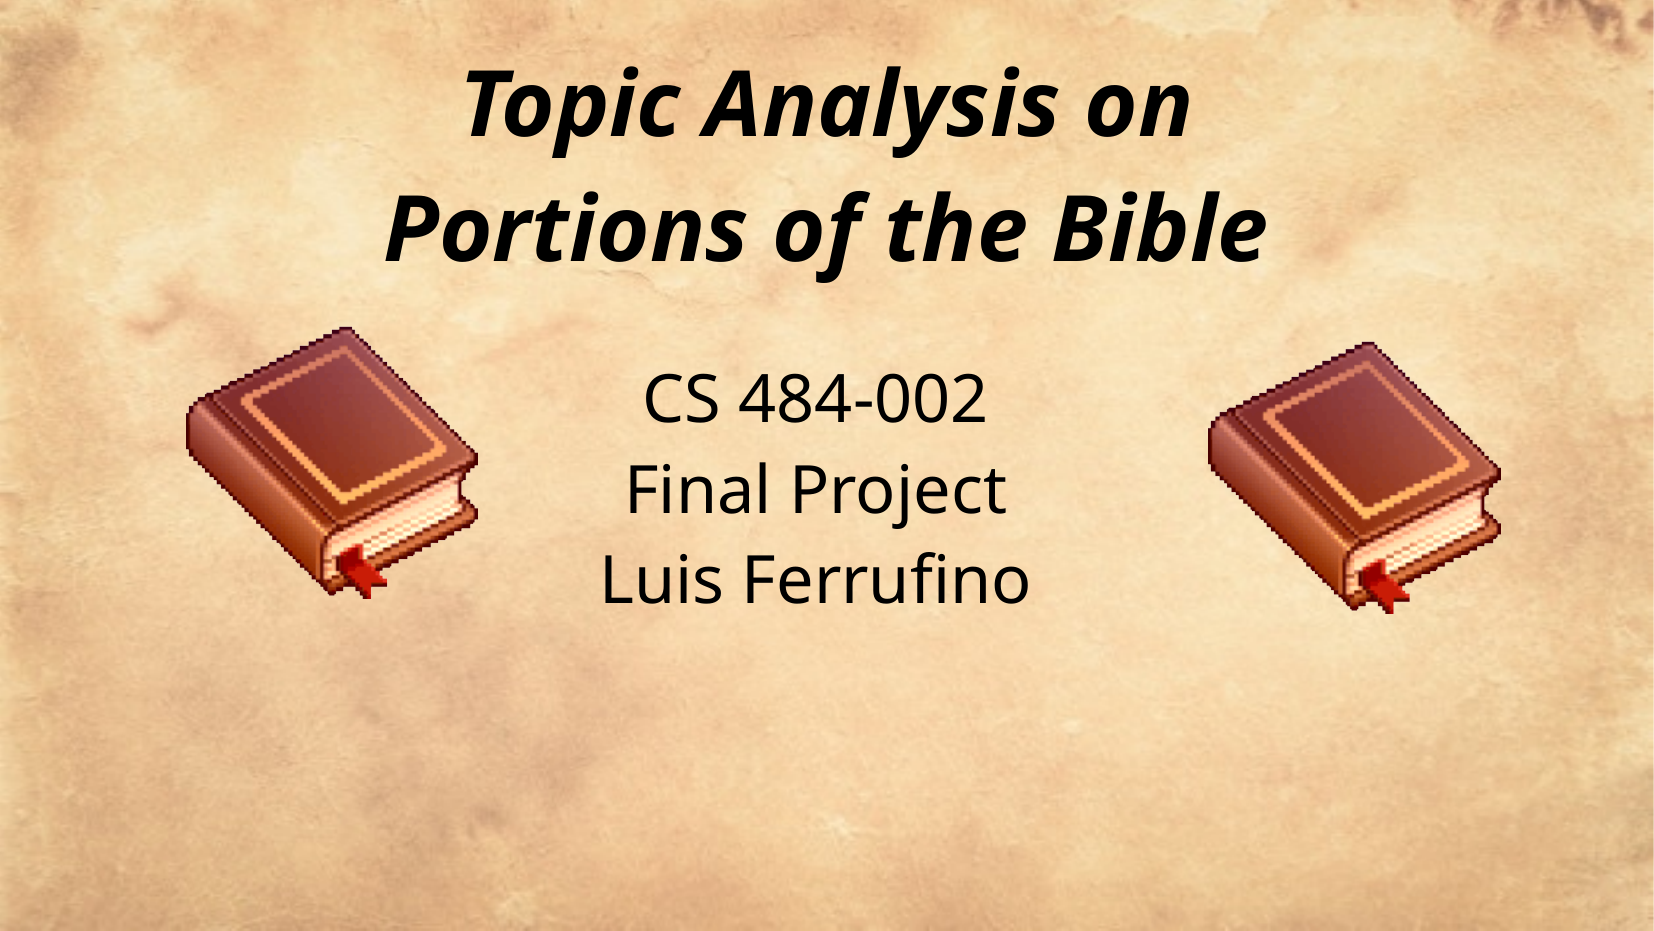

# Topic Analysis on Portions of the Bible
CS 484-002
Final Project
Luis Ferrufino